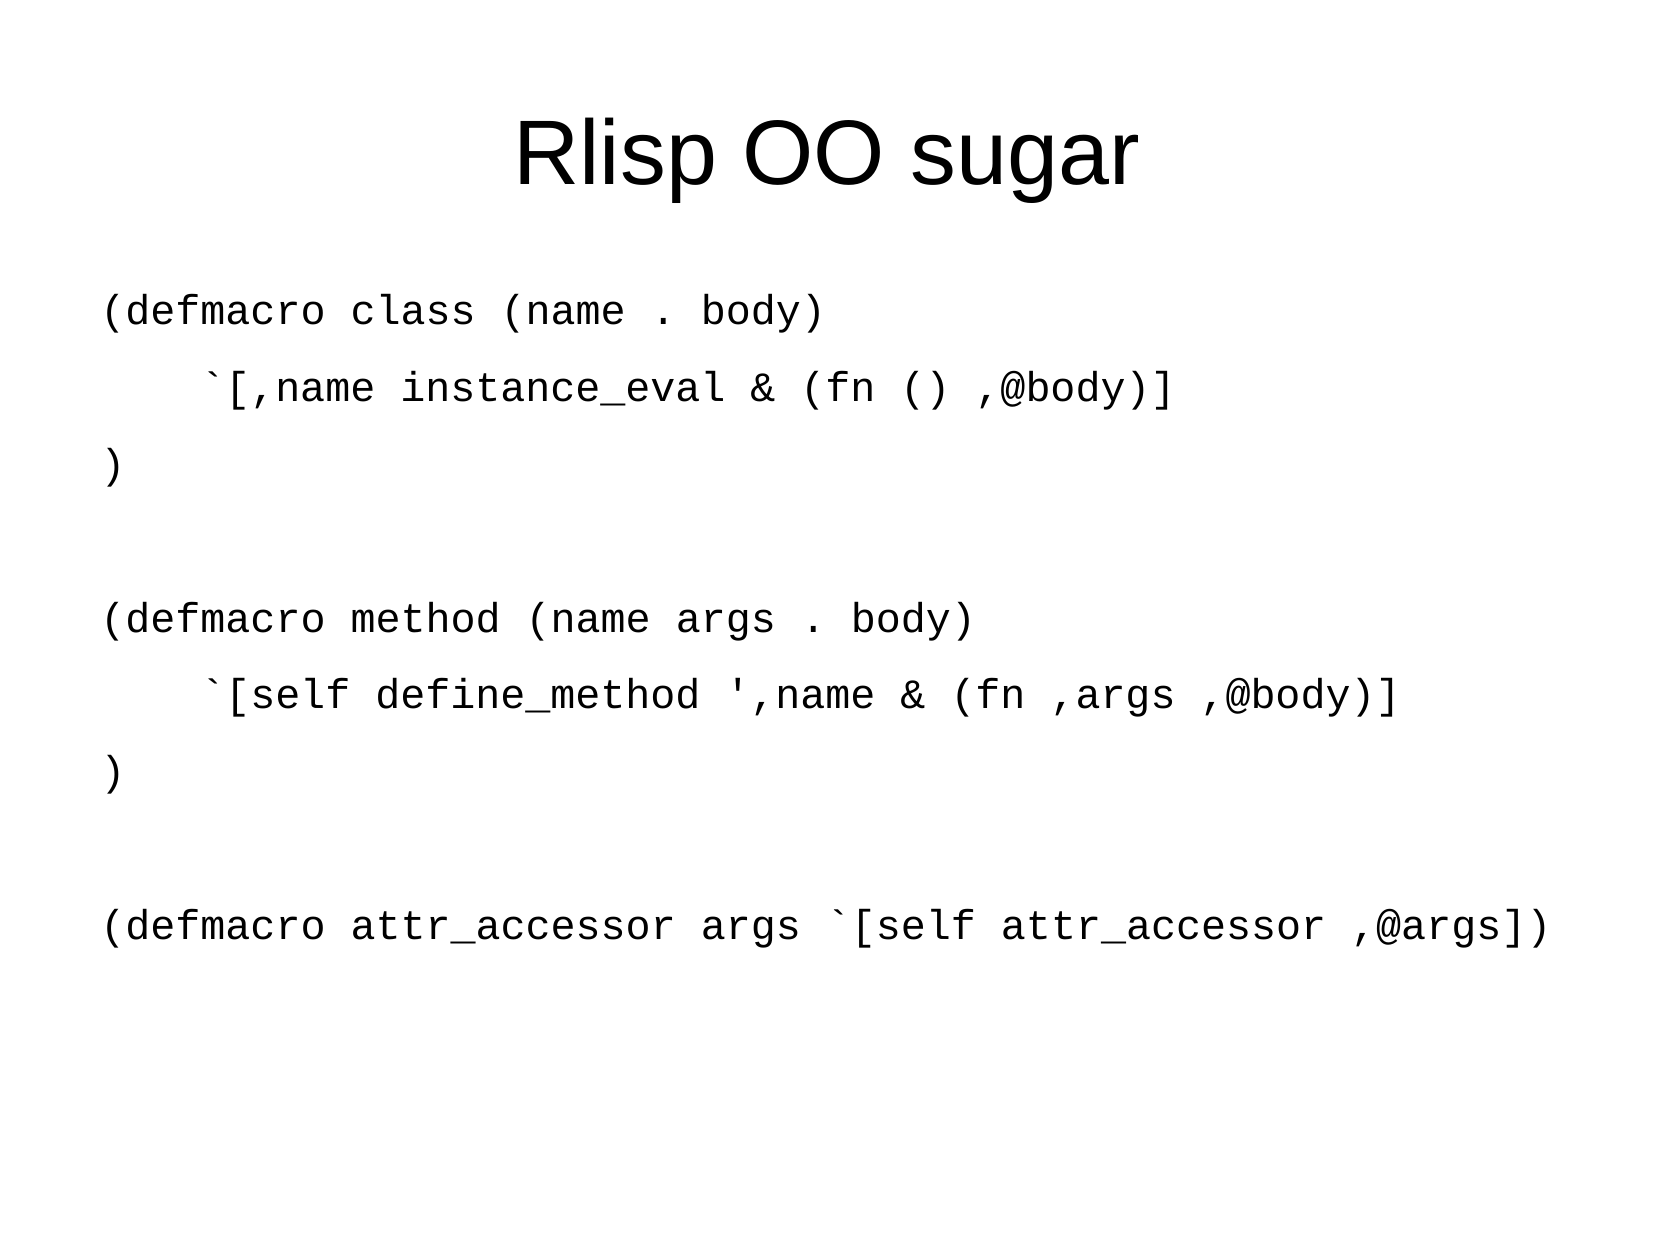

# Rlisp OO sugar
(defmacro class (name . body)
 `[,name instance_eval & (fn () ,@body)]
)
(defmacro method (name args . body)
 `[self define_method ',name & (fn ,args ,@body)]
)
(defmacro attr_accessor args `[self attr_accessor ,@args])